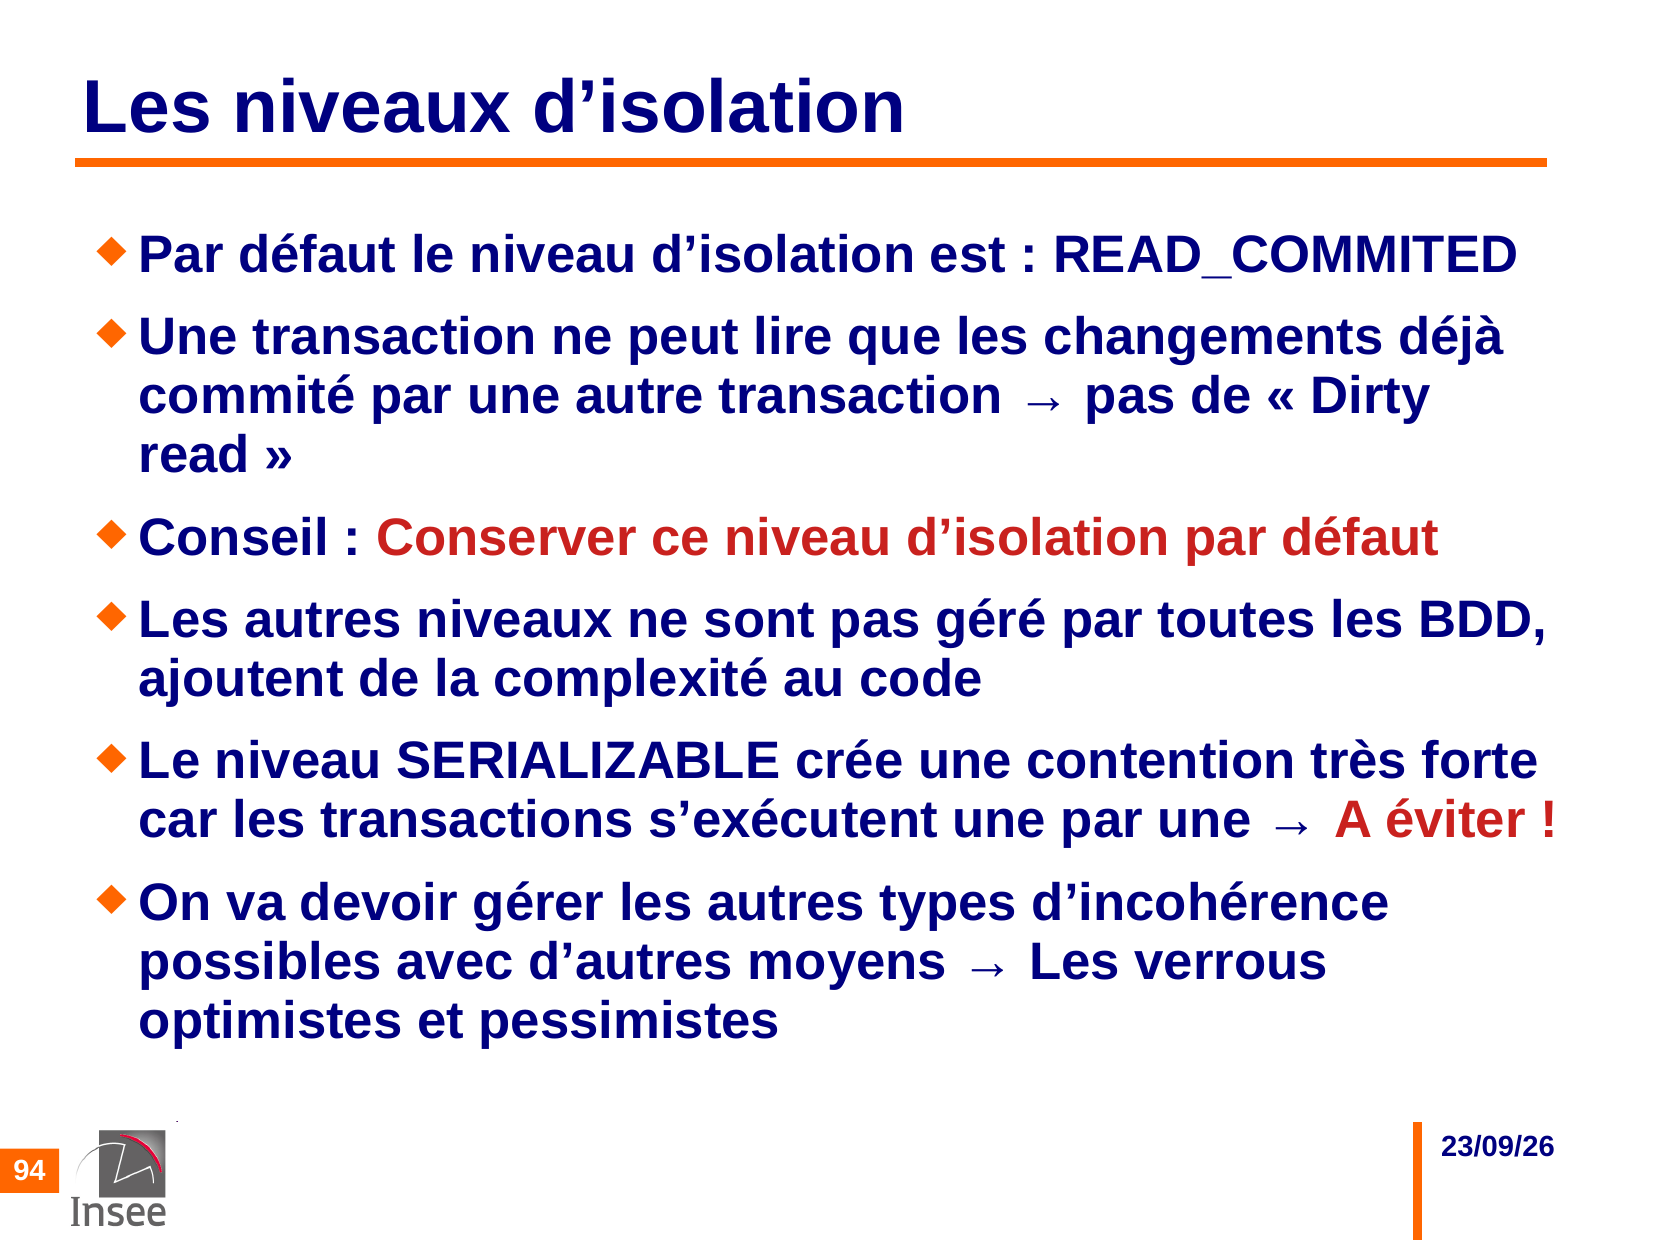

# Les niveaux d’isolation
Par défaut le niveau d’isolation est : READ_COMMITED
Une transaction ne peut lire que les changements déjà commité par une autre transaction → pas de « Dirty read »
Conseil : Conserver ce niveau d’isolation par défaut
Les autres niveaux ne sont pas géré par toutes les BDD, ajoutent de la complexité au code
Le niveau SERIALIZABLE crée une contention très forte car les transactions s’exécutent une par une → A éviter !
On va devoir gérer les autres types d’incohérence possibles avec d’autres moyens → Les verrous optimistes et pessimistes
94